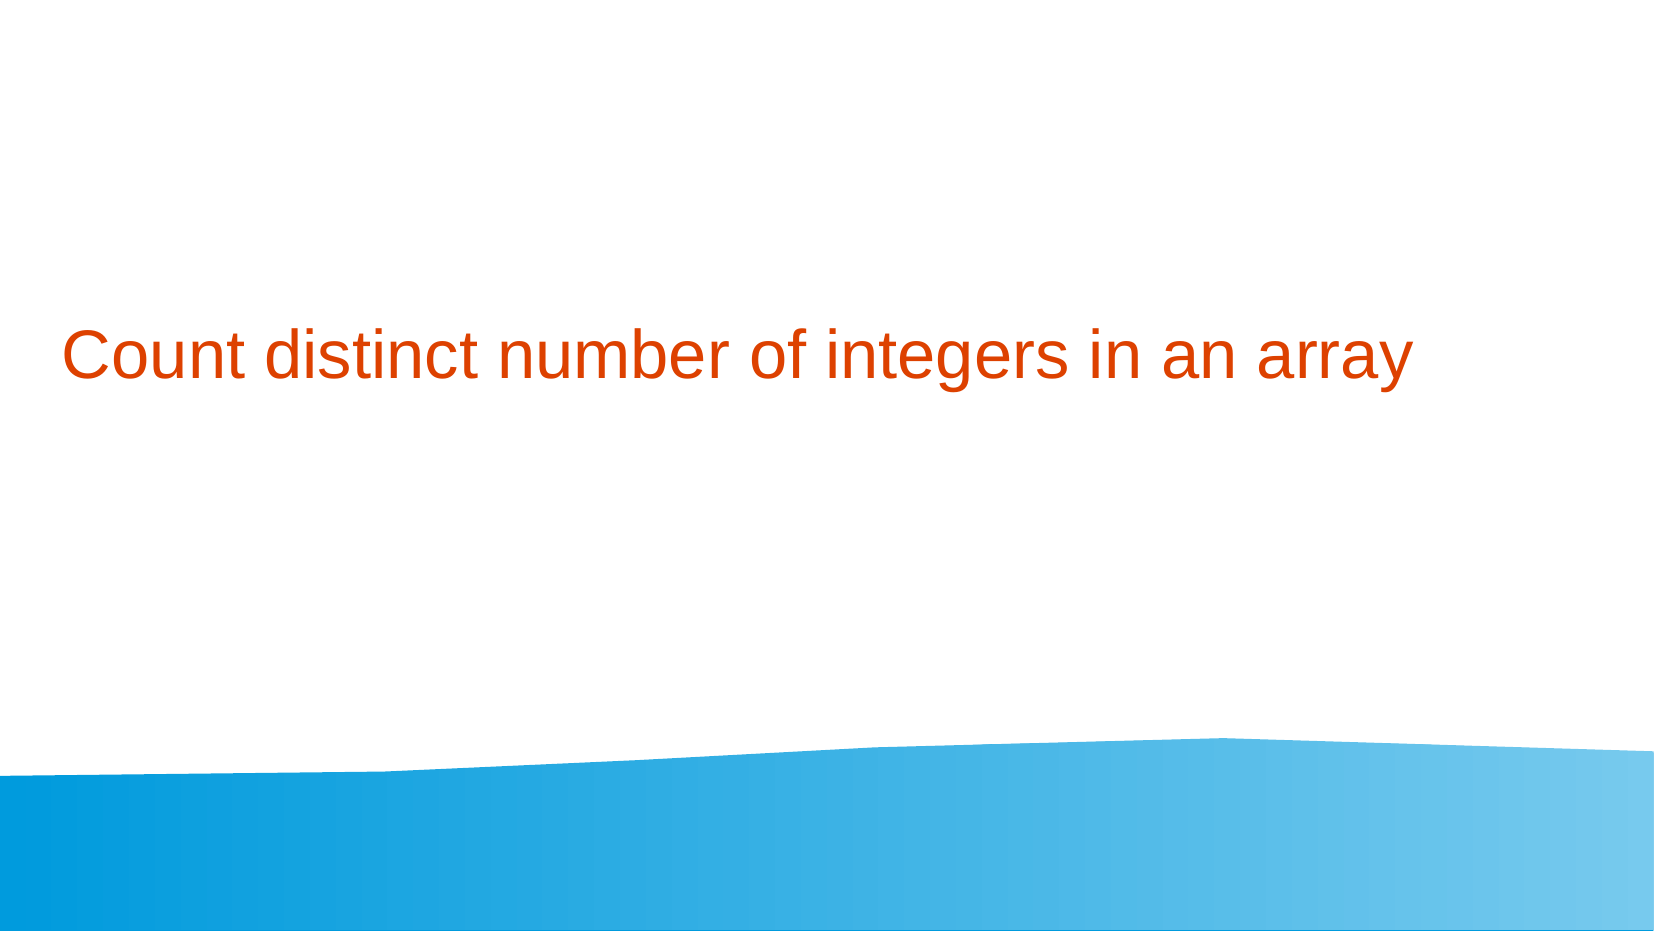

# Count distinct number of integers in an array